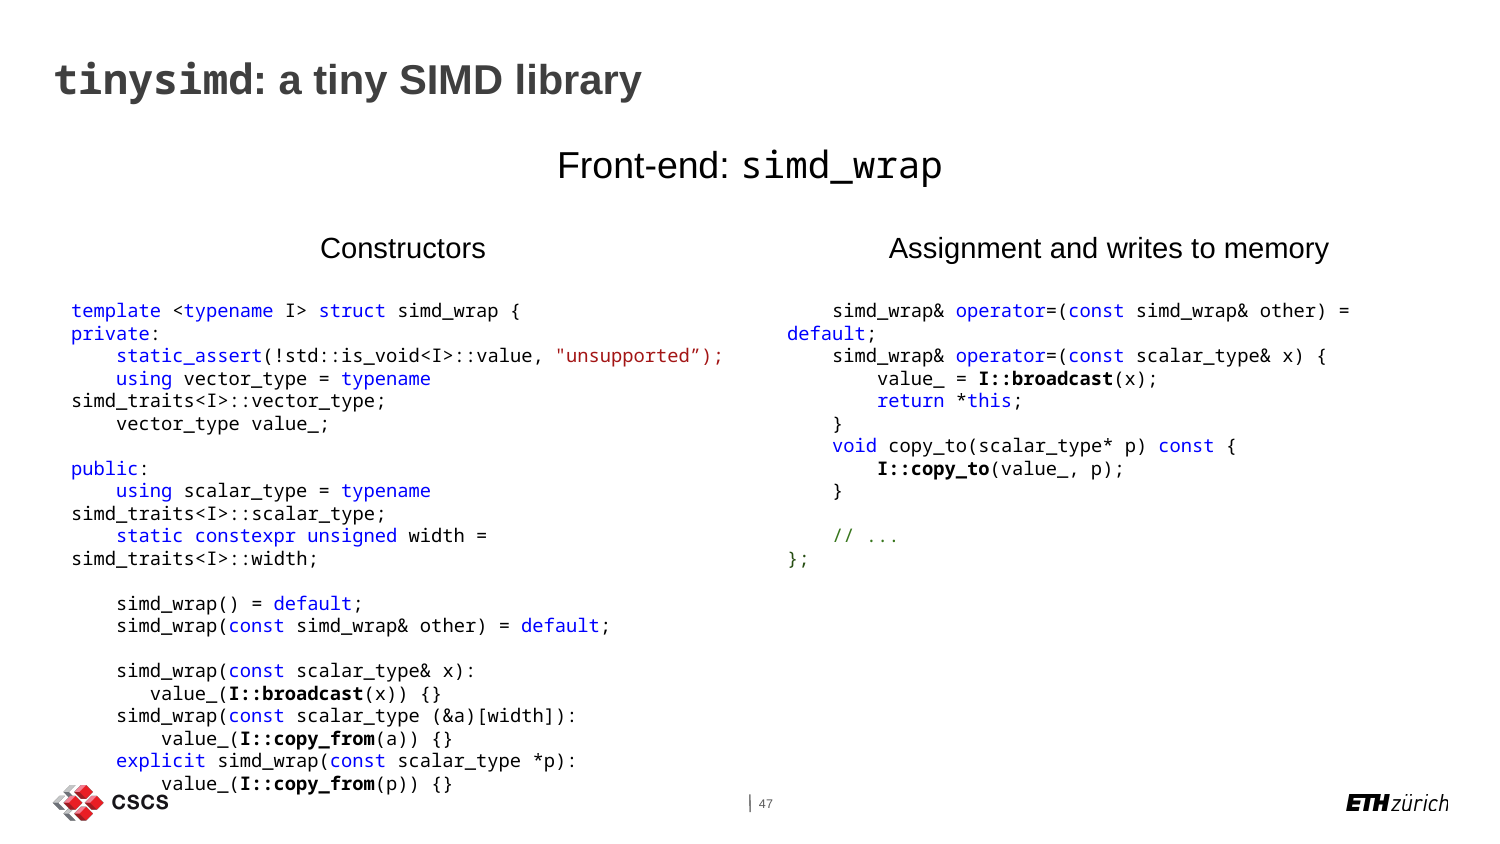

# tinysimd: a tiny SIMD library
Front-end: simd_wrap
Constructors
template <typename I> struct simd_wrap {
private:
 static_assert(!std::is_void<I>::value, "unsupported”);
 using vector_type = typename simd_traits<I>::vector_type;
 vector_type value_;
public:
 using scalar_type = typename simd_traits<I>::scalar_type;
 static constexpr unsigned width = simd_traits<I>::width;
 simd_wrap() = default;
 simd_wrap(const simd_wrap& other) = default;
 simd_wrap(const scalar_type& x):
 value_(I::broadcast(x)) {}
 simd_wrap(const scalar_type (&a)[width]):
 value_(I::copy_from(a)) {}
 explicit simd_wrap(const scalar_type *p):
 value_(I::copy_from(p)) {}
Assignment and writes to memory
 simd_wrap& operator=(const simd_wrap& other) = default;
 simd_wrap& operator=(const scalar_type& x) {
 value_ = I::broadcast(x);
 return *this;
 }
 void copy_to(scalar_type* p) const {
 I::copy_to(value_, p);
 }
 // ...
};